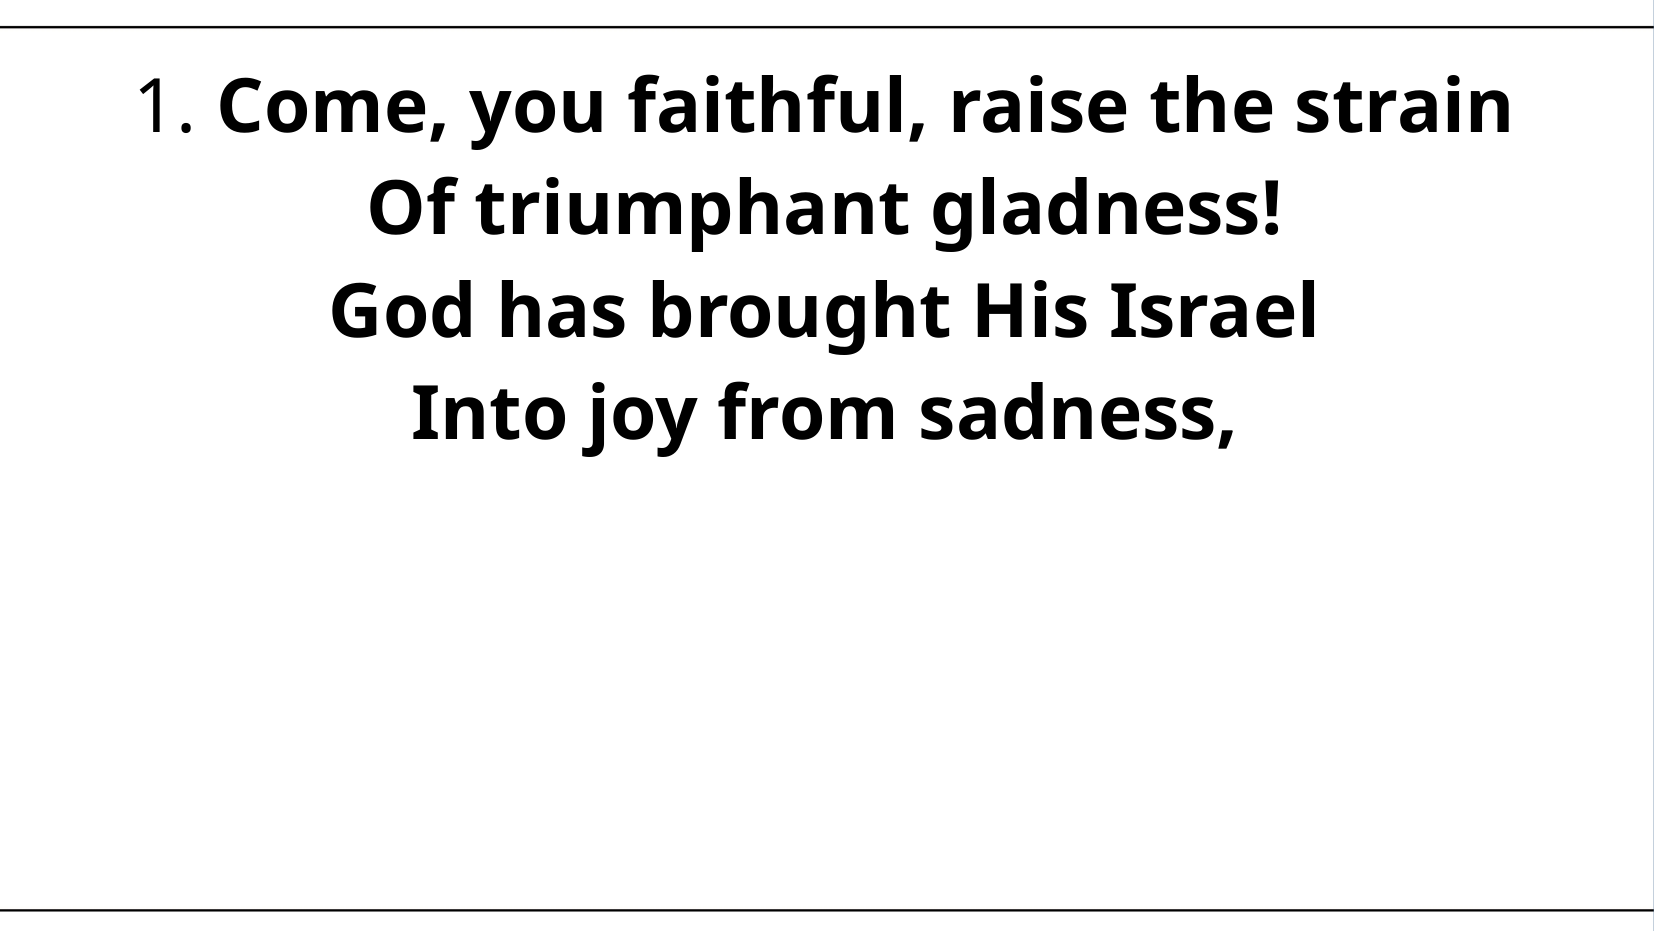

1. Come, you faithful, raise the strain
Of triumphant gladness!
God has brought His Israel
Into joy from sadness,